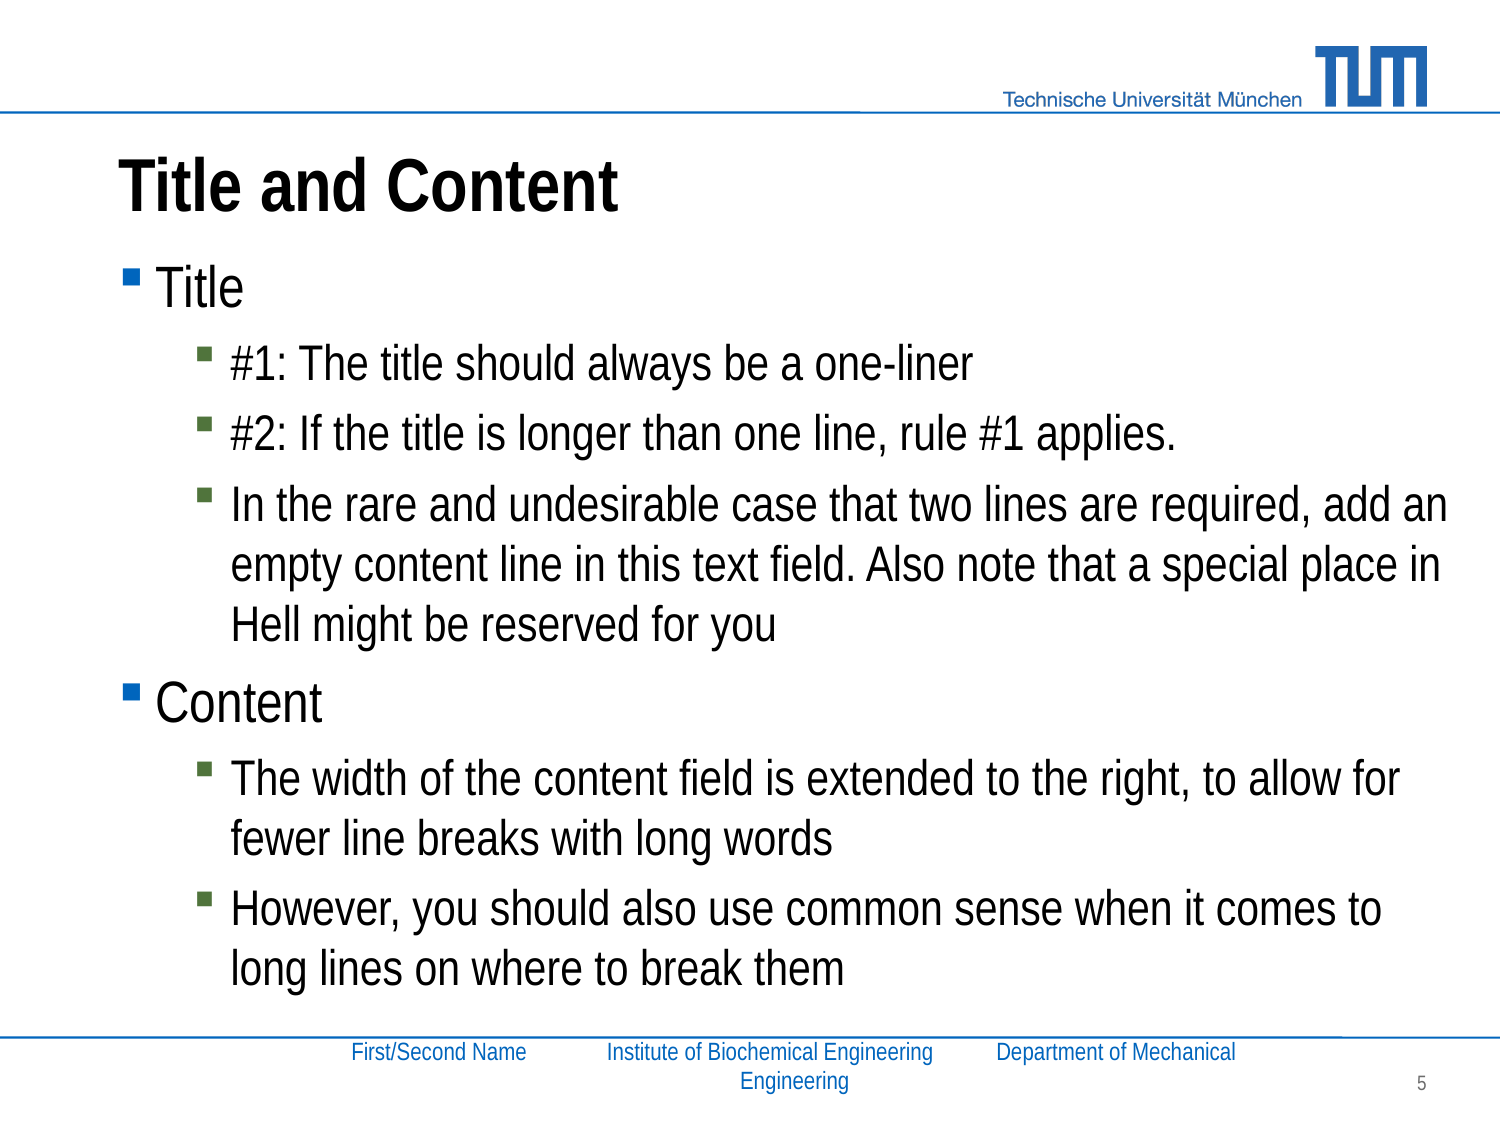

# Title and Content
Title
#1: The title should always be a one-liner
#2: If the title is longer than one line, rule #1 applies.
In the rare and undesirable case that two lines are required, add an empty content line in this text field. Also note that a special place in Hell might be reserved for you
Content
The width of the content field is extended to the right, to allow for fewer line breaks with long words
However, you should also use common sense when it comes to long lines on where to break them
First/Second Name Institute of Biochemical Engineering Department of Mechanical Engineering